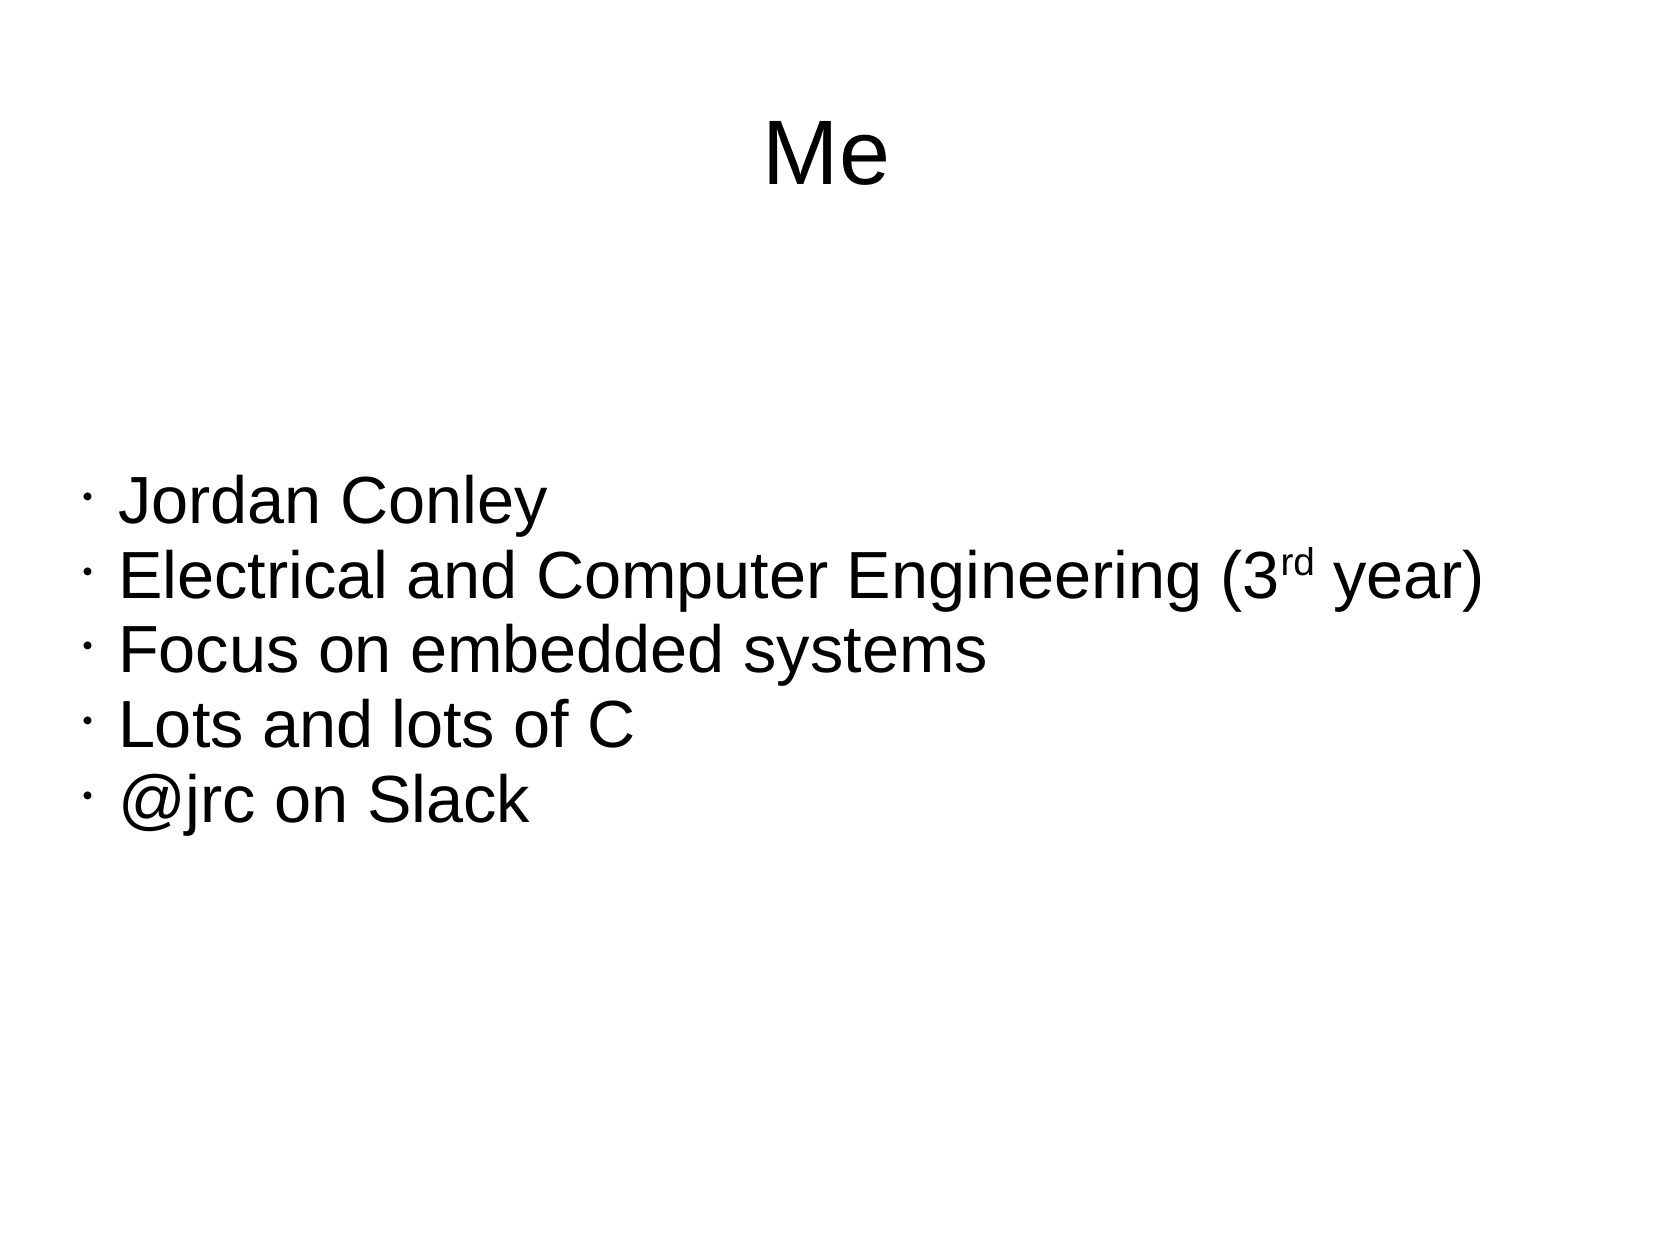

# Me
Jordan Conley
Electrical and Computer Engineering (3rd year)
Focus on embedded systems
Lots and lots of C
@jrc on Slack